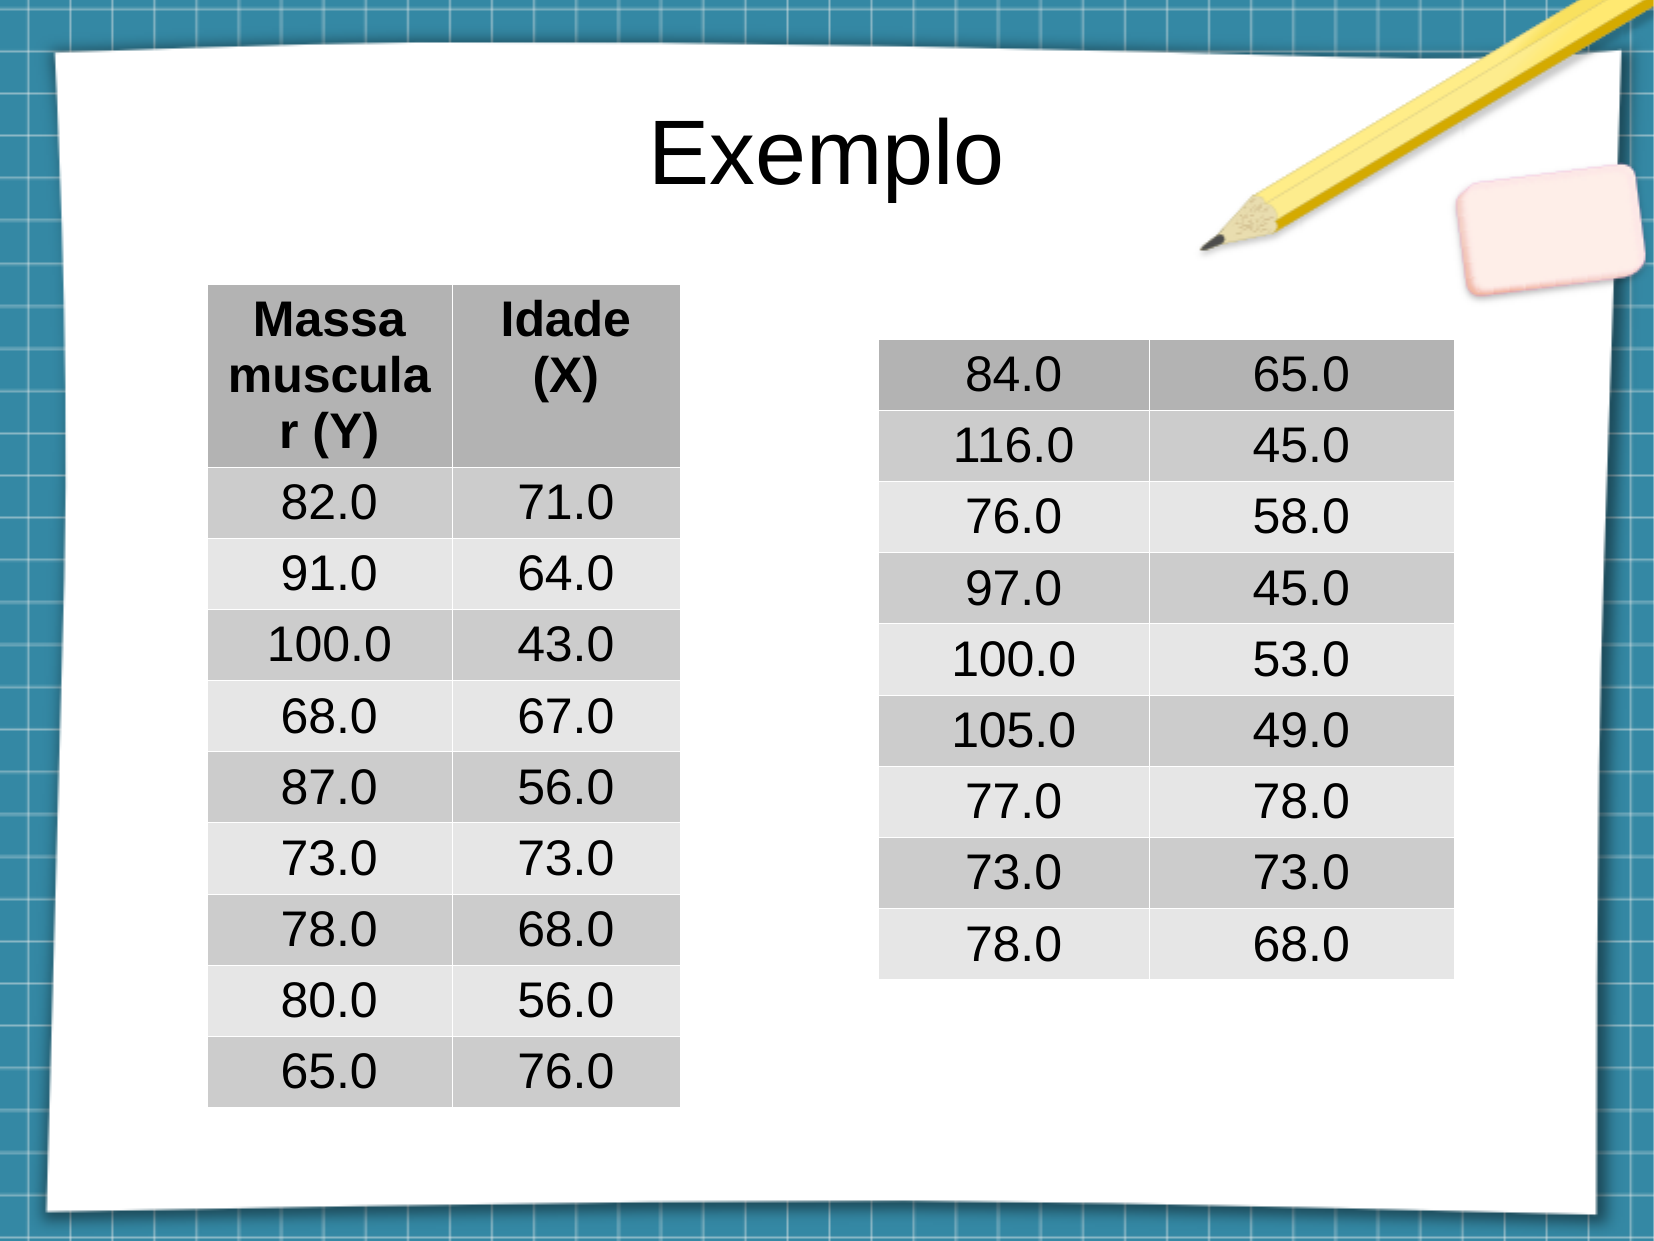

# Exemplo
| Massa muscular (Y) | Idade (X) |
| --- | --- |
| 82.0 | 71.0 |
| 91.0 | 64.0 |
| 100.0 | 43.0 |
| 68.0 | 67.0 |
| 87.0 | 56.0 |
| 73.0 | 73.0 |
| 78.0 | 68.0 |
| 80.0 | 56.0 |
| 65.0 | 76.0 |
| 84.0 | 65.0 |
| --- | --- |
| 116.0 | 45.0 |
| 76.0 | 58.0 |
| 97.0 | 45.0 |
| 100.0 | 53.0 |
| 105.0 | 49.0 |
| 77.0 | 78.0 |
| 73.0 | 73.0 |
| 78.0 | 68.0 |